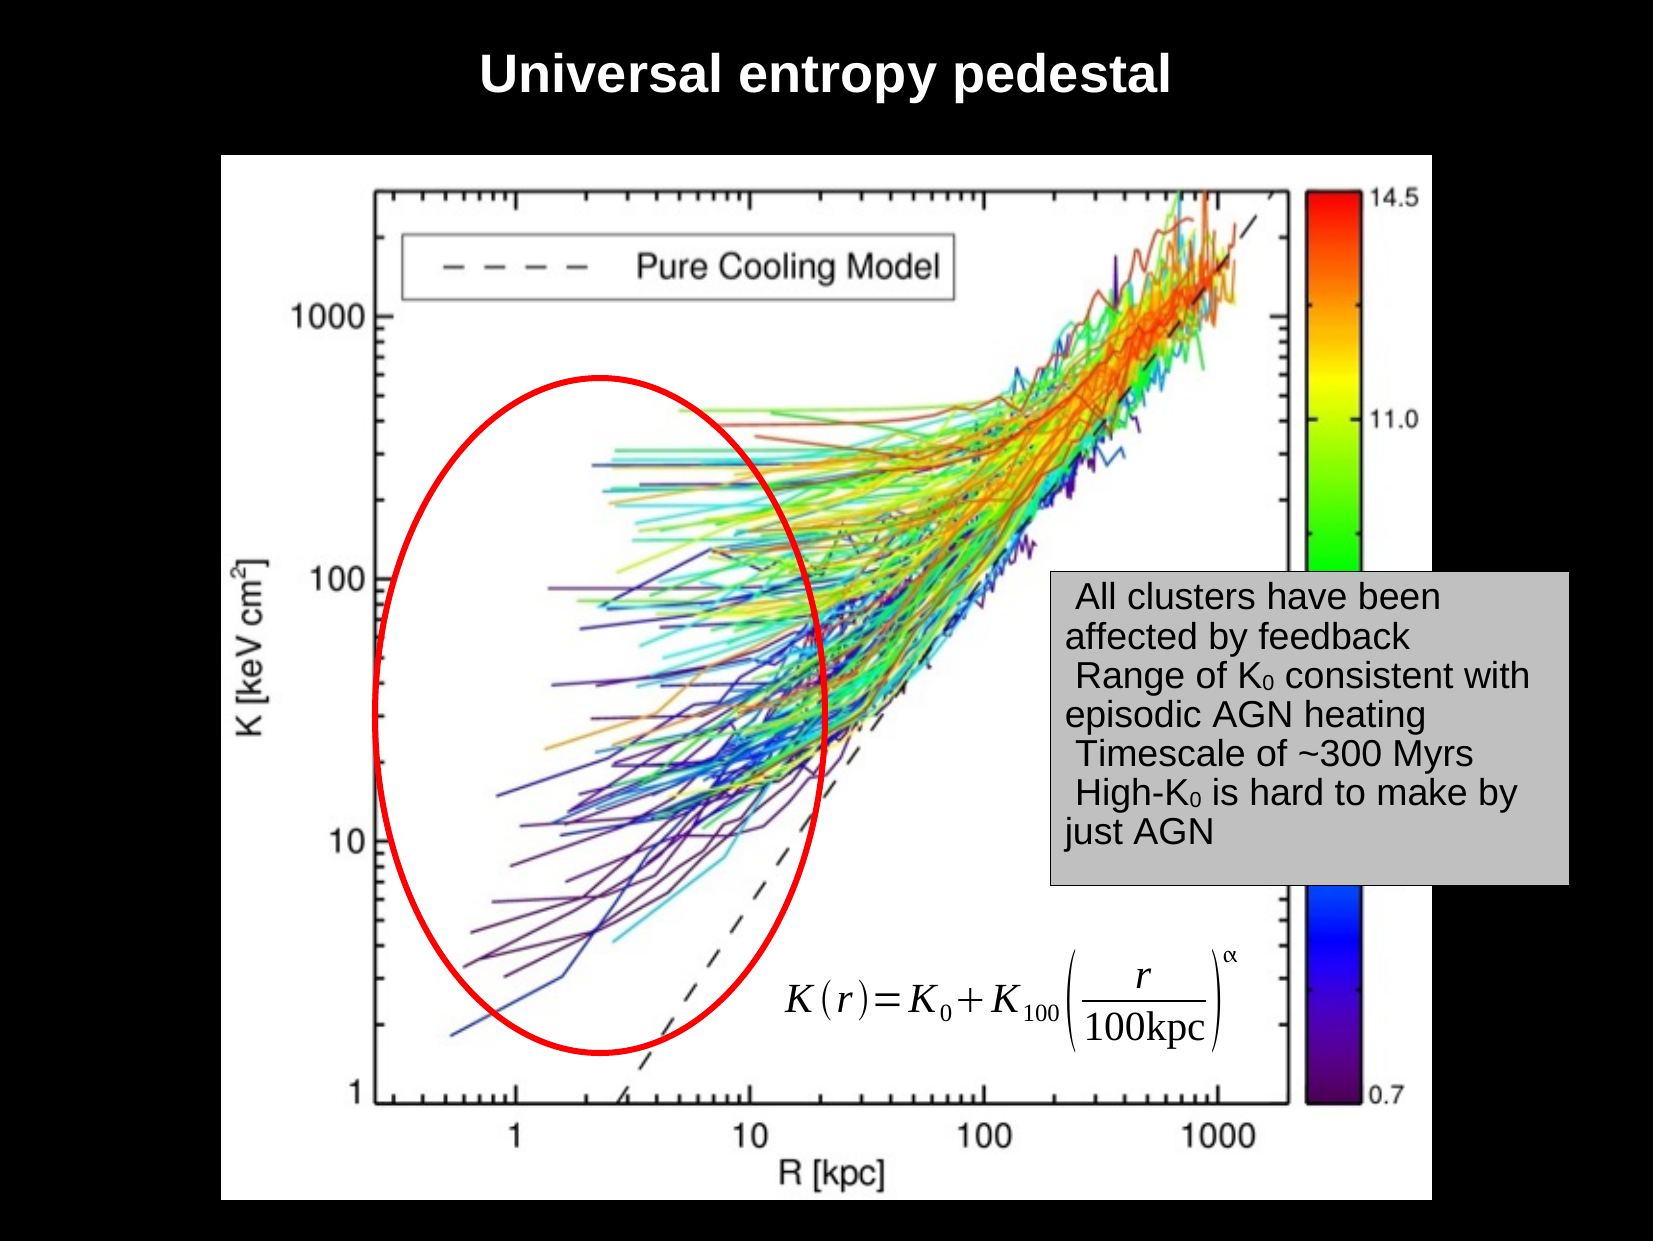

Universal entropy pedestal
 All clusters have been affected by feedback
 Range of K0 consistent with episodic AGN heating
 Timescale of ~300 Myrs
 High-K0 is hard to make by just AGN